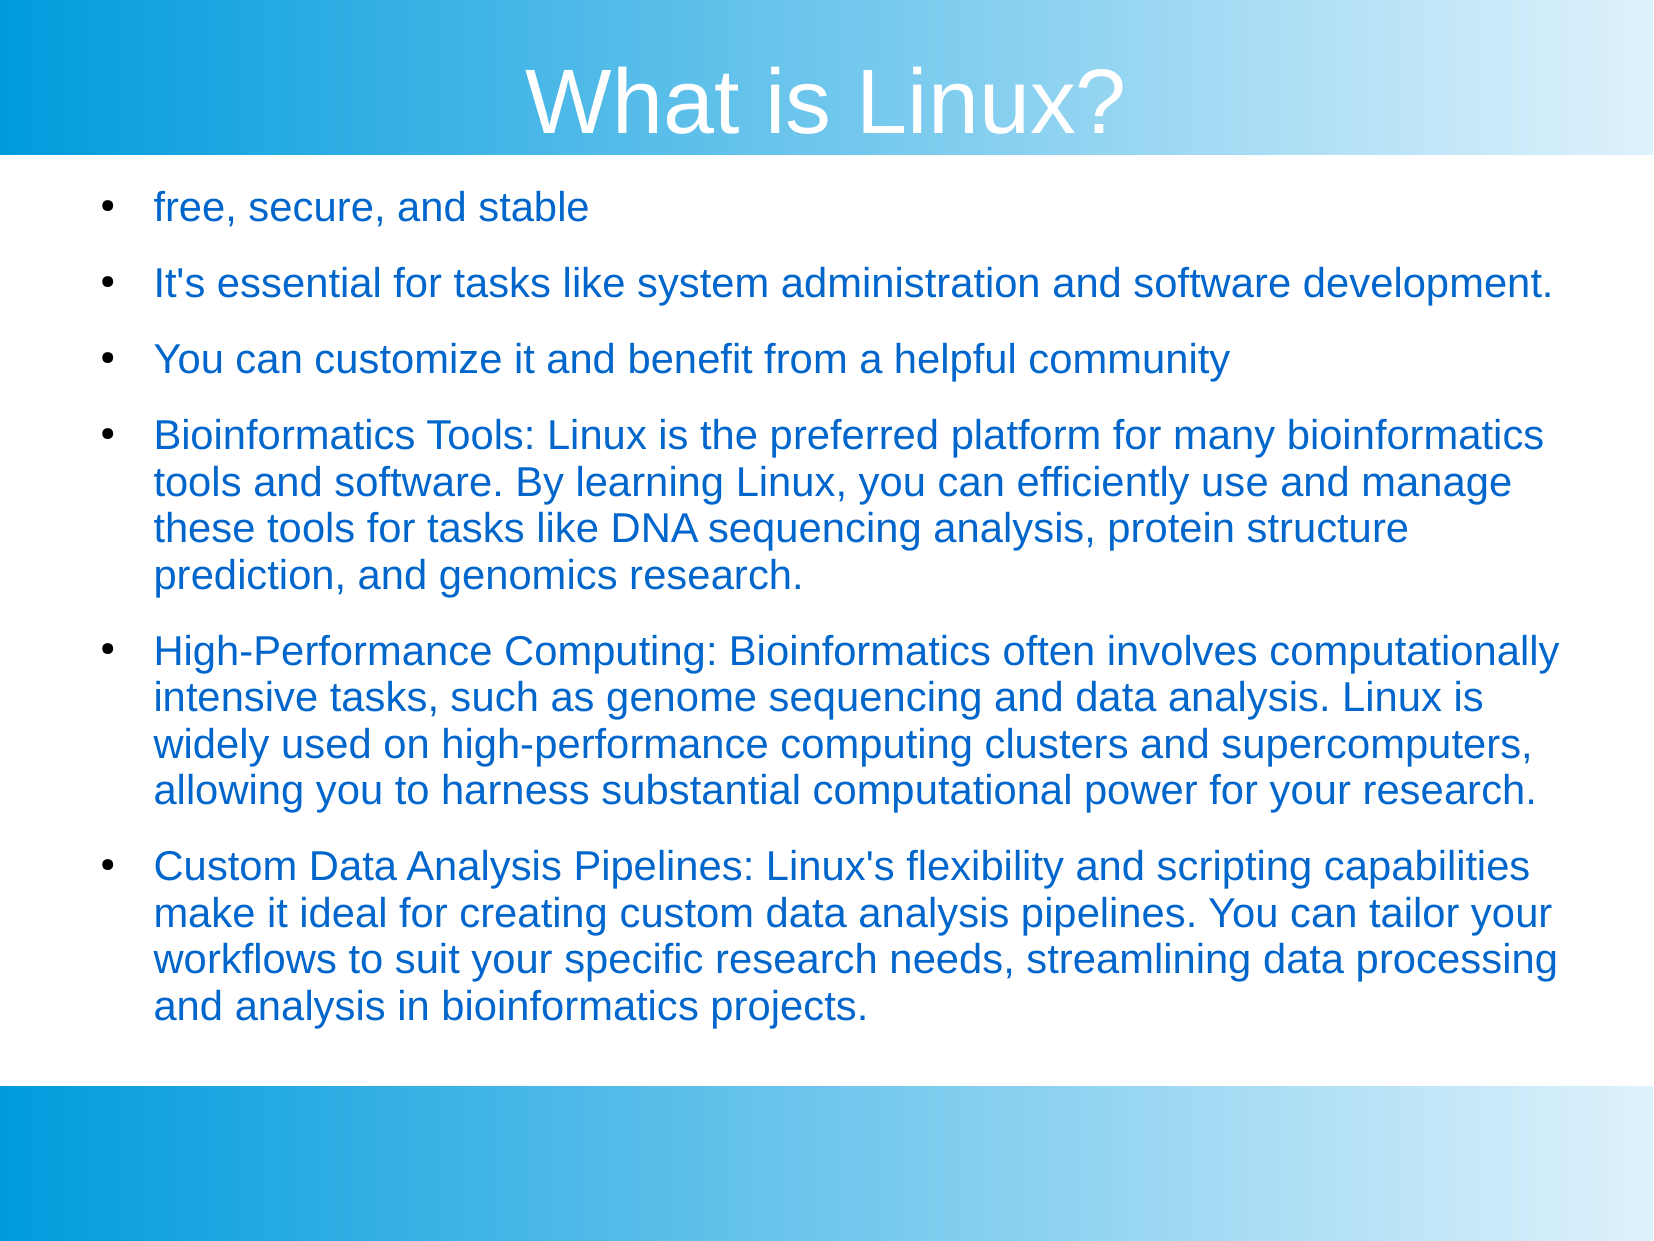

# What is Linux?
free, secure, and stable
It's essential for tasks like system administration and software development.
You can customize it and benefit from a helpful community
Bioinformatics Tools: Linux is the preferred platform for many bioinformatics tools and software. By learning Linux, you can efficiently use and manage these tools for tasks like DNA sequencing analysis, protein structure prediction, and genomics research.
High-Performance Computing: Bioinformatics often involves computationally intensive tasks, such as genome sequencing and data analysis. Linux is widely used on high-performance computing clusters and supercomputers, allowing you to harness substantial computational power for your research.
Custom Data Analysis Pipelines: Linux's flexibility and scripting capabilities make it ideal for creating custom data analysis pipelines. You can tailor your workflows to suit your specific research needs, streamlining data processing and analysis in bioinformatics projects.